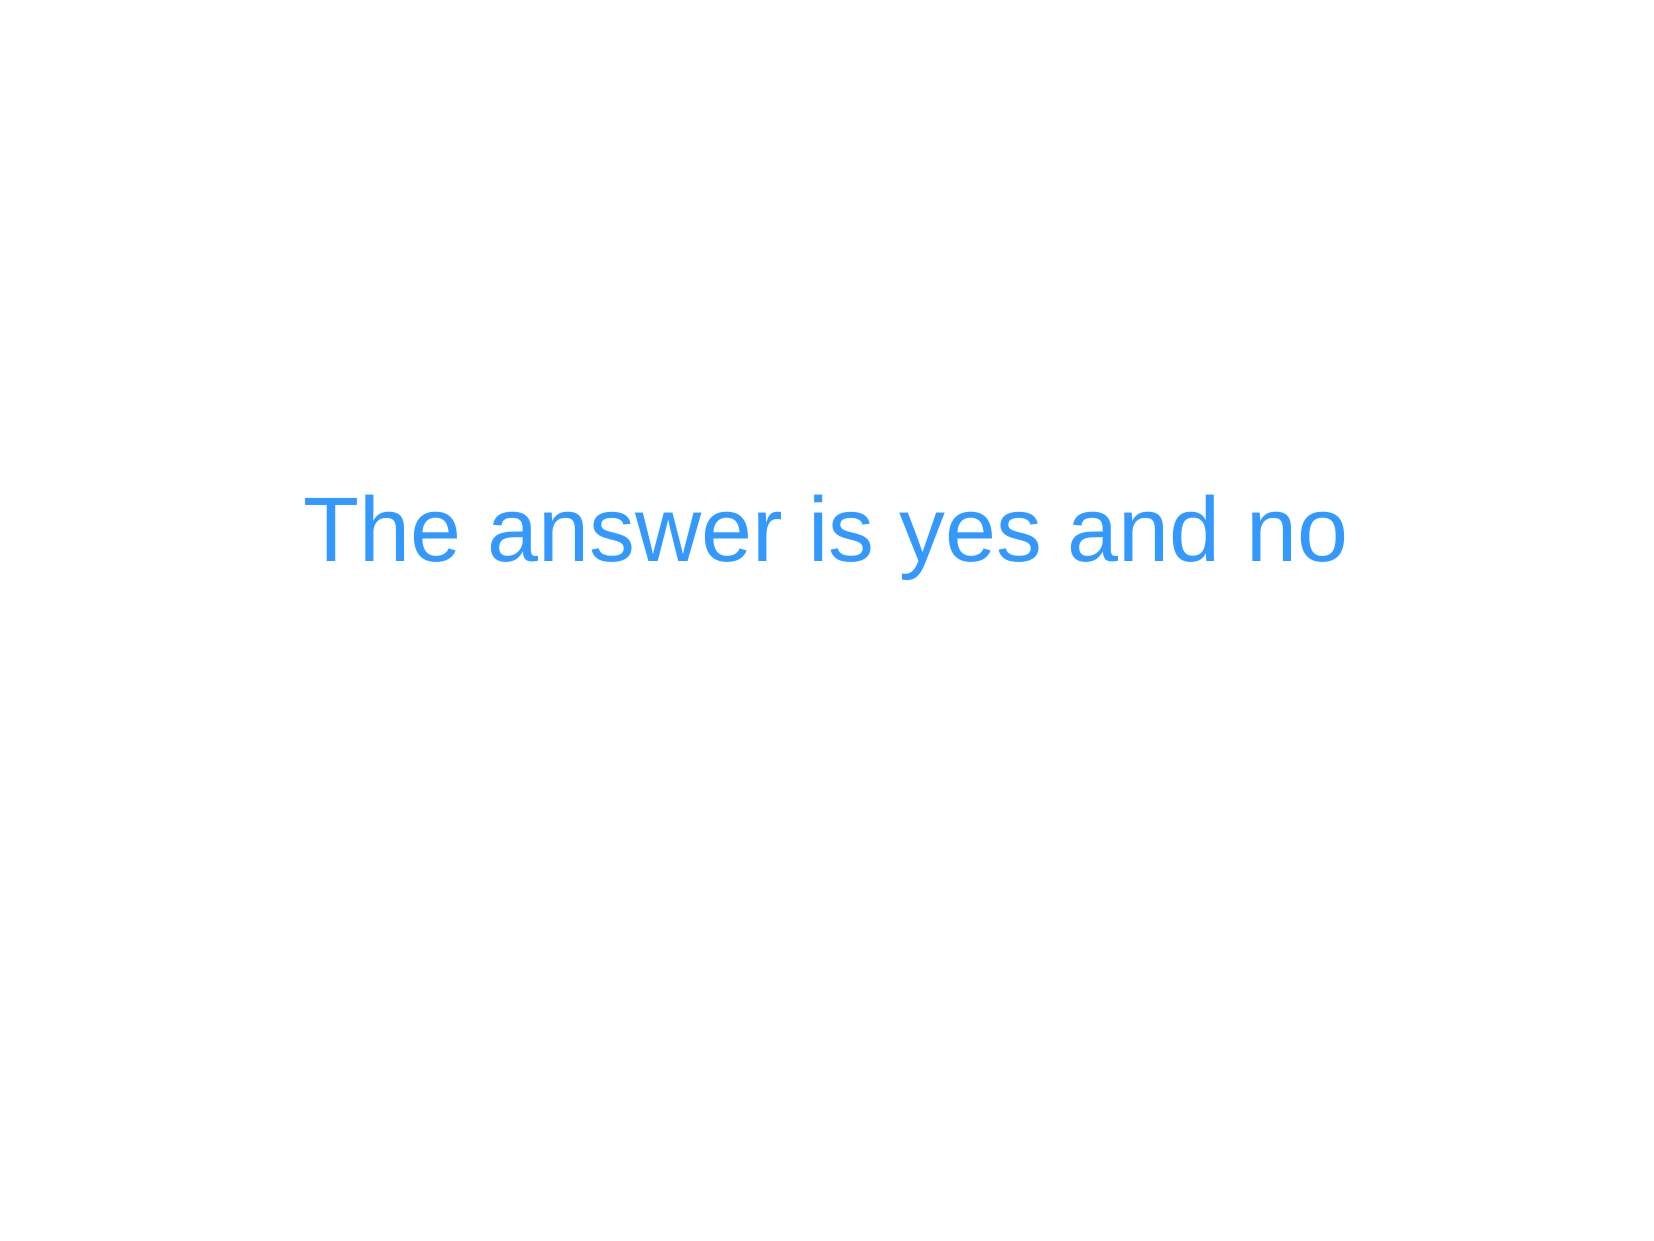

# The answer is yes and no